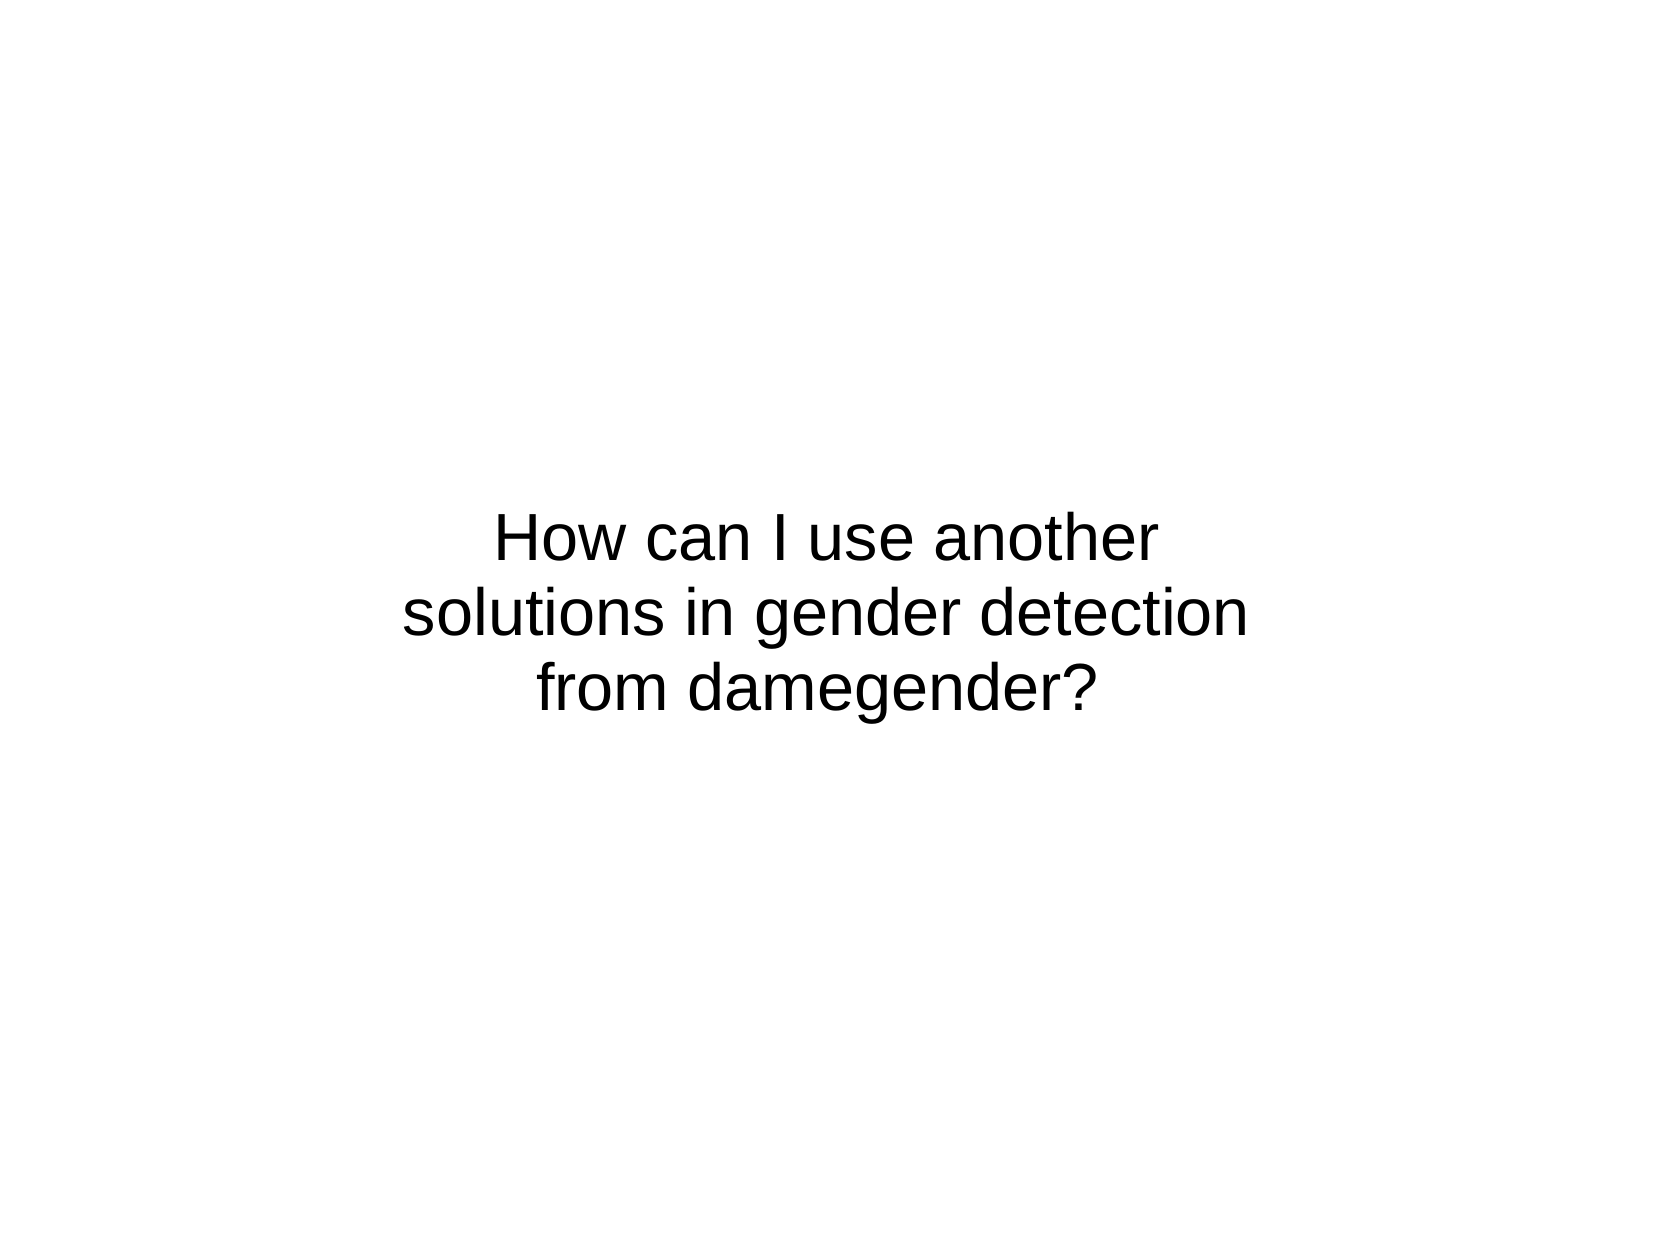

#
How can I use another
solutions in gender detection
from damegender?